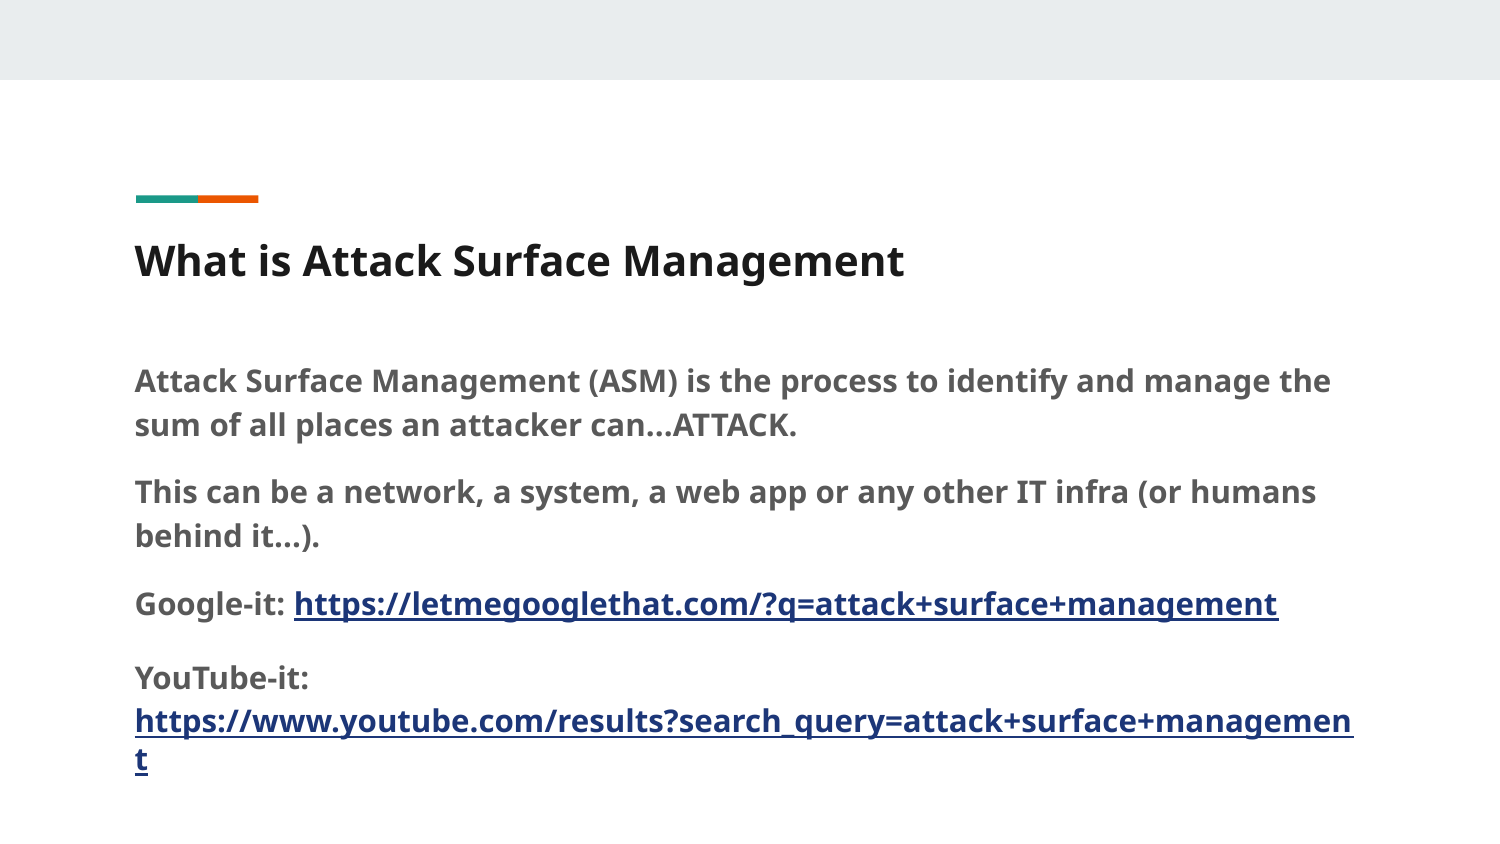

# What is Attack Surface Management
Attack Surface Management (ASM) is the process to identify and manage the sum of all places an attacker can...ATTACK.
This can be a network, a system, a web app or any other IT infra (or humans behind it...).
Google-it: https://letmegooglethat.com/?q=attack+surface+management
YouTube-it: https://www.youtube.com/results?search_query=attack+surface+management